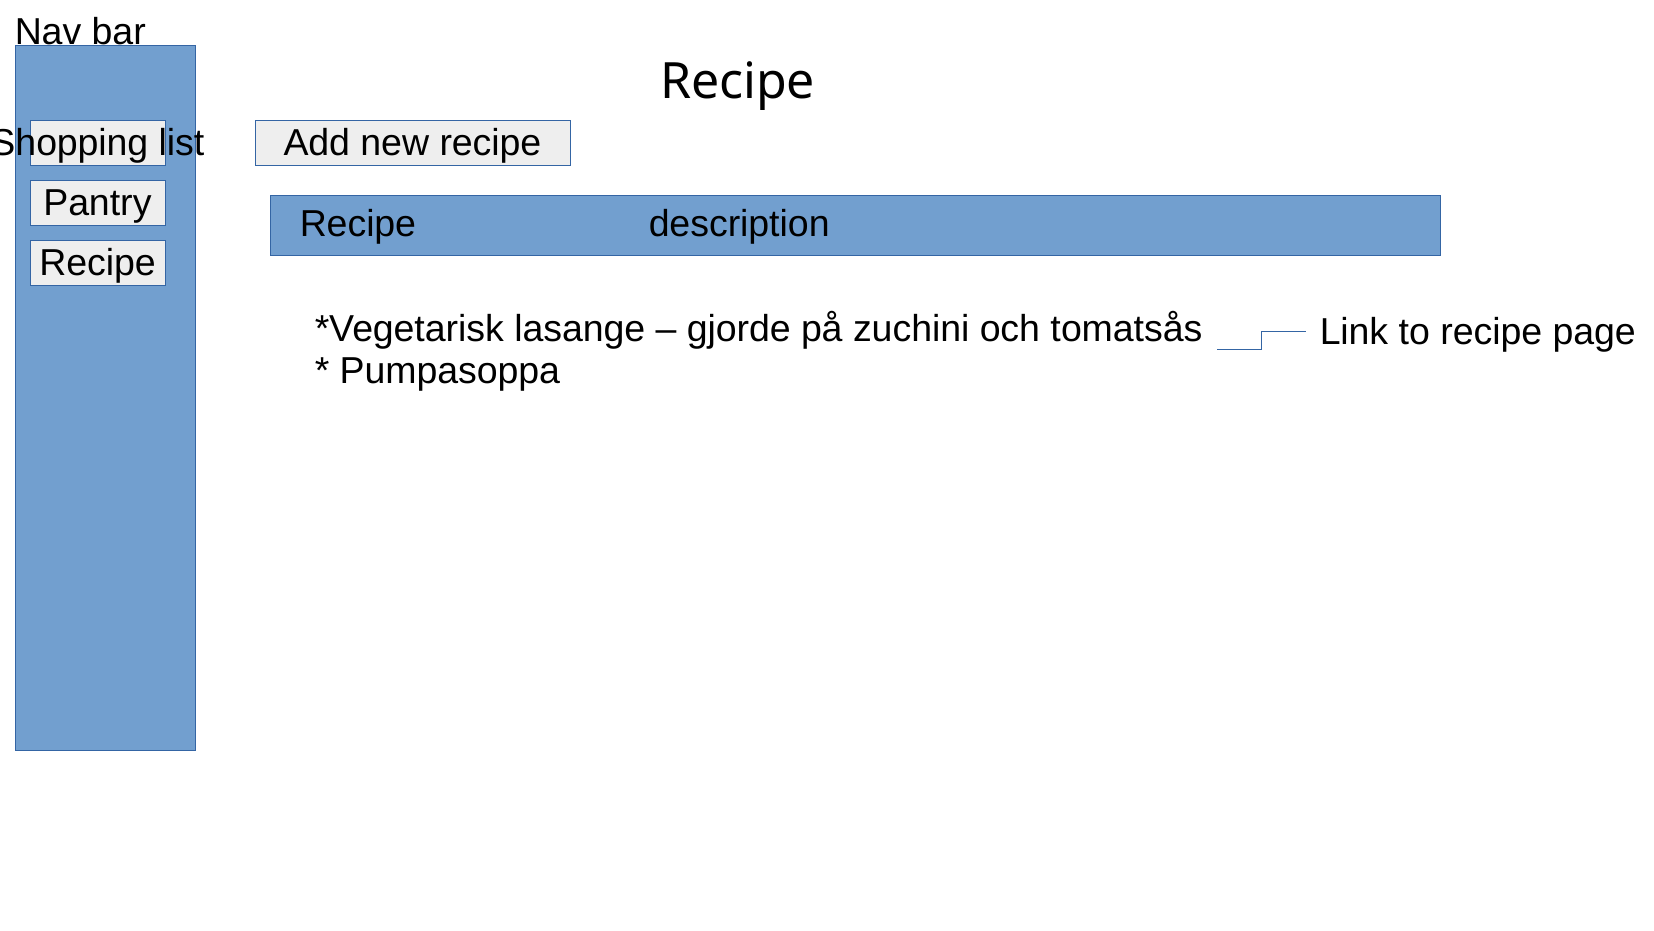

Nav bar
Recipe
Shopping list
Add new recipe
Pantry
Recipe
description
Recipe
*Vegetarisk lasange – gjorde på zuchini och tomatsås
* Pumpasoppa
Link to recipe page